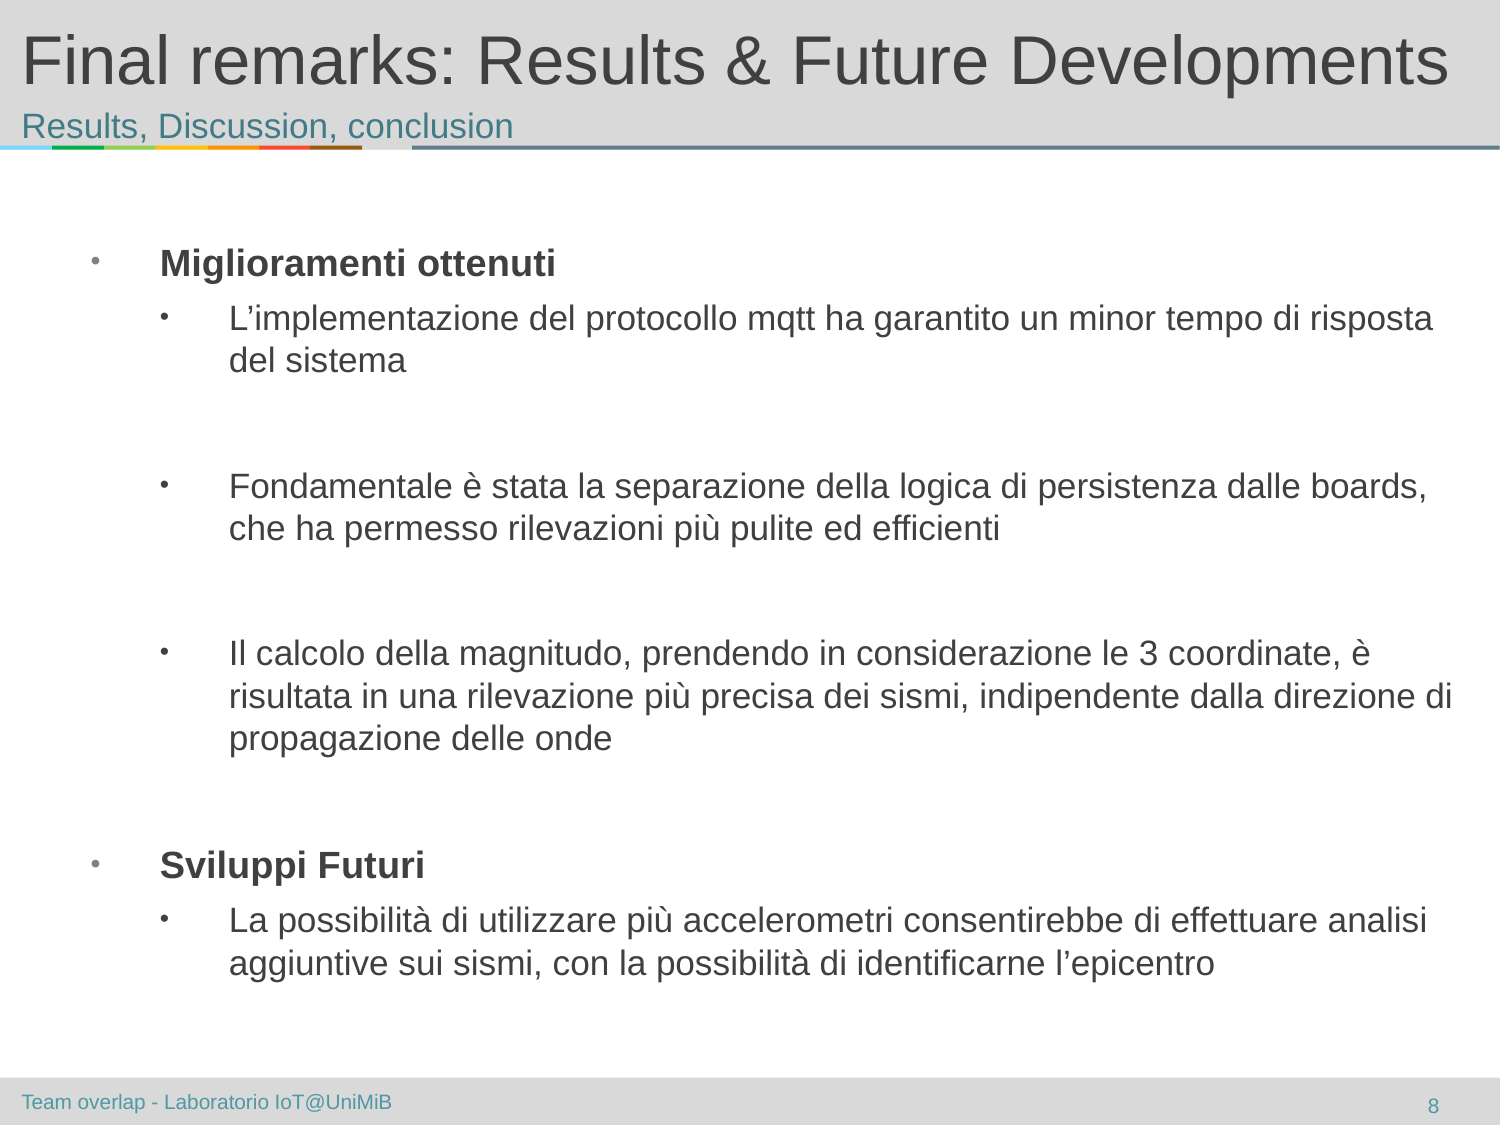

# Final remarks: Results & Future Developments
Results, Discussion, conclusion
Miglioramenti ottenuti
L’implementazione del protocollo mqtt ha garantito un minor tempo di risposta del sistema
Fondamentale è stata la separazione della logica di persistenza dalle boards, che ha permesso rilevazioni più pulite ed efficienti
Il calcolo della magnitudo, prendendo in considerazione le 3 coordinate, è risultata in una rilevazione più precisa dei sismi, indipendente dalla direzione di propagazione delle onde
Sviluppi Futuri
La possibilità di utilizzare più accelerometri consentirebbe di effettuare analisi aggiuntive sui sismi, con la possibilità di identificarne l’epicentro
Team overlap - Laboratorio IoT@UniMiB